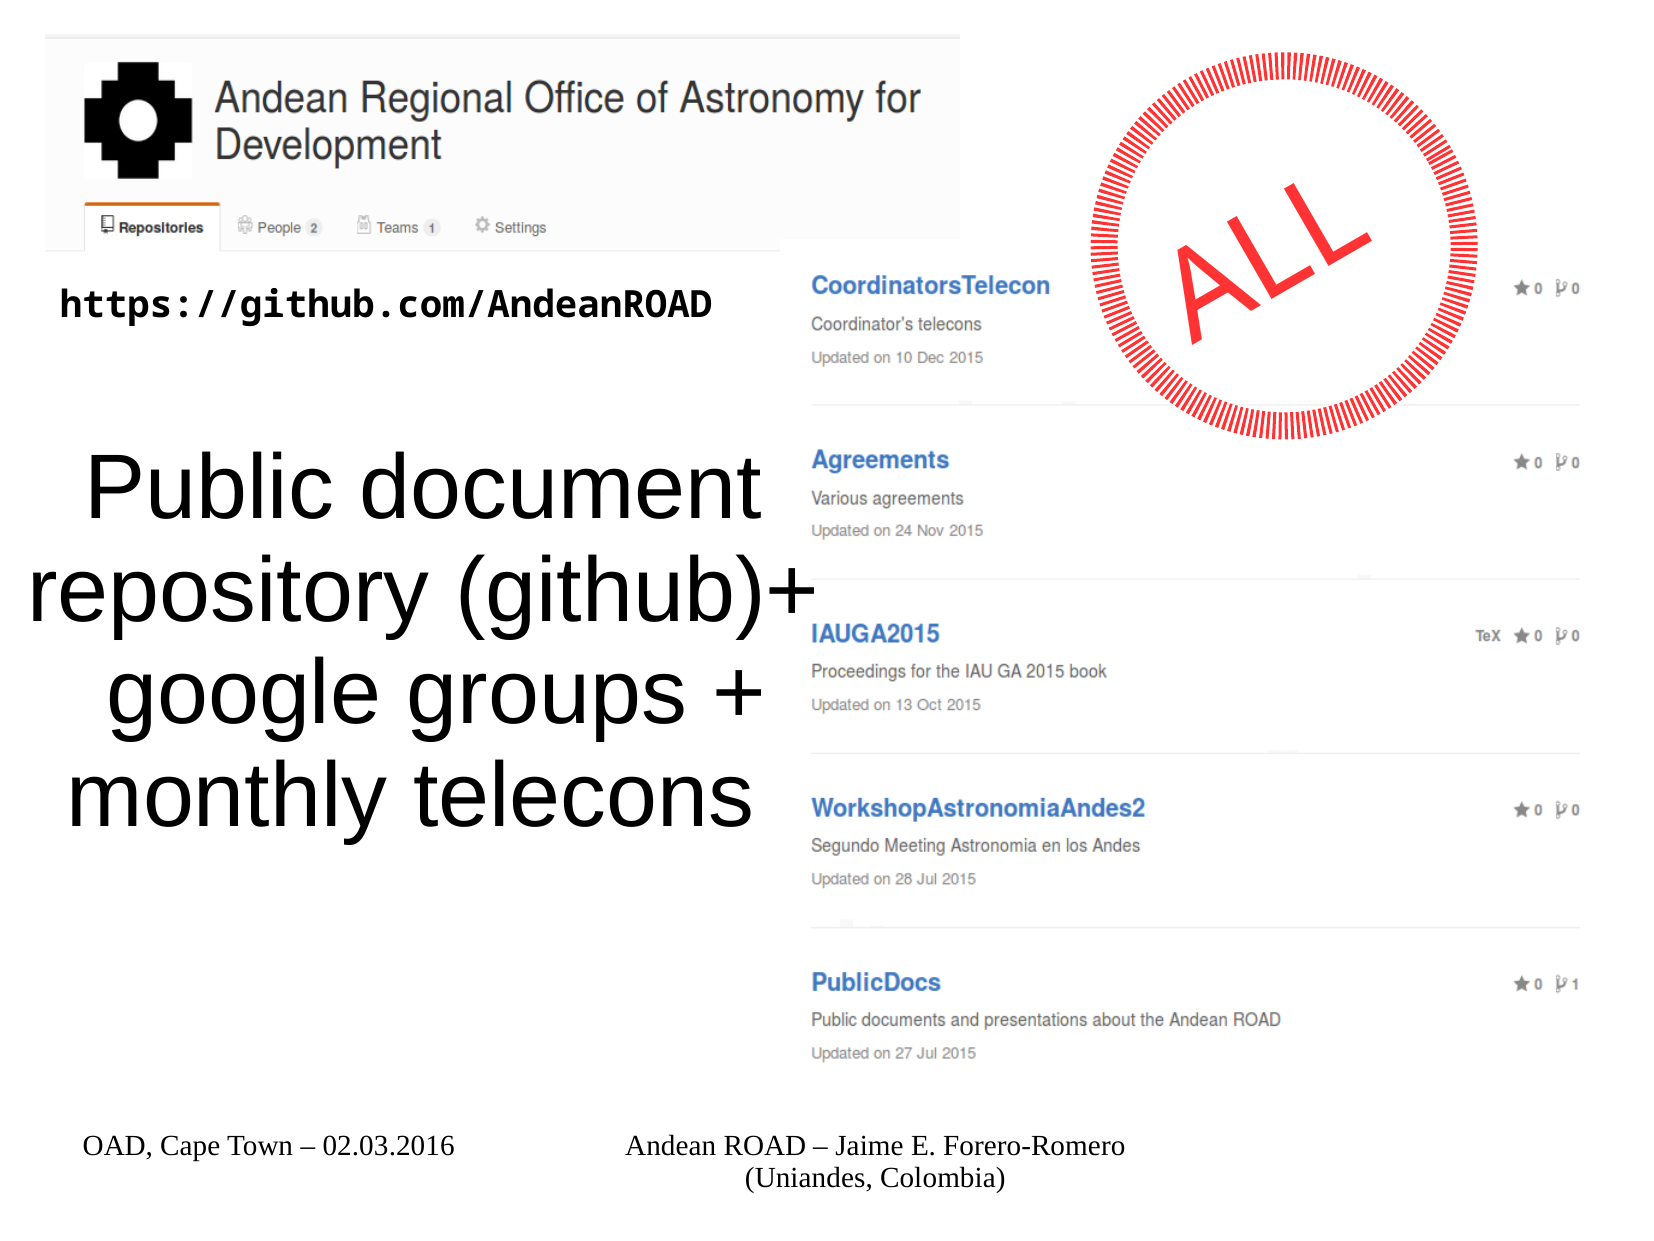

ALL
https://github.com/AndeanROAD
# Public document repository (github)+ google groups + monthly telecons